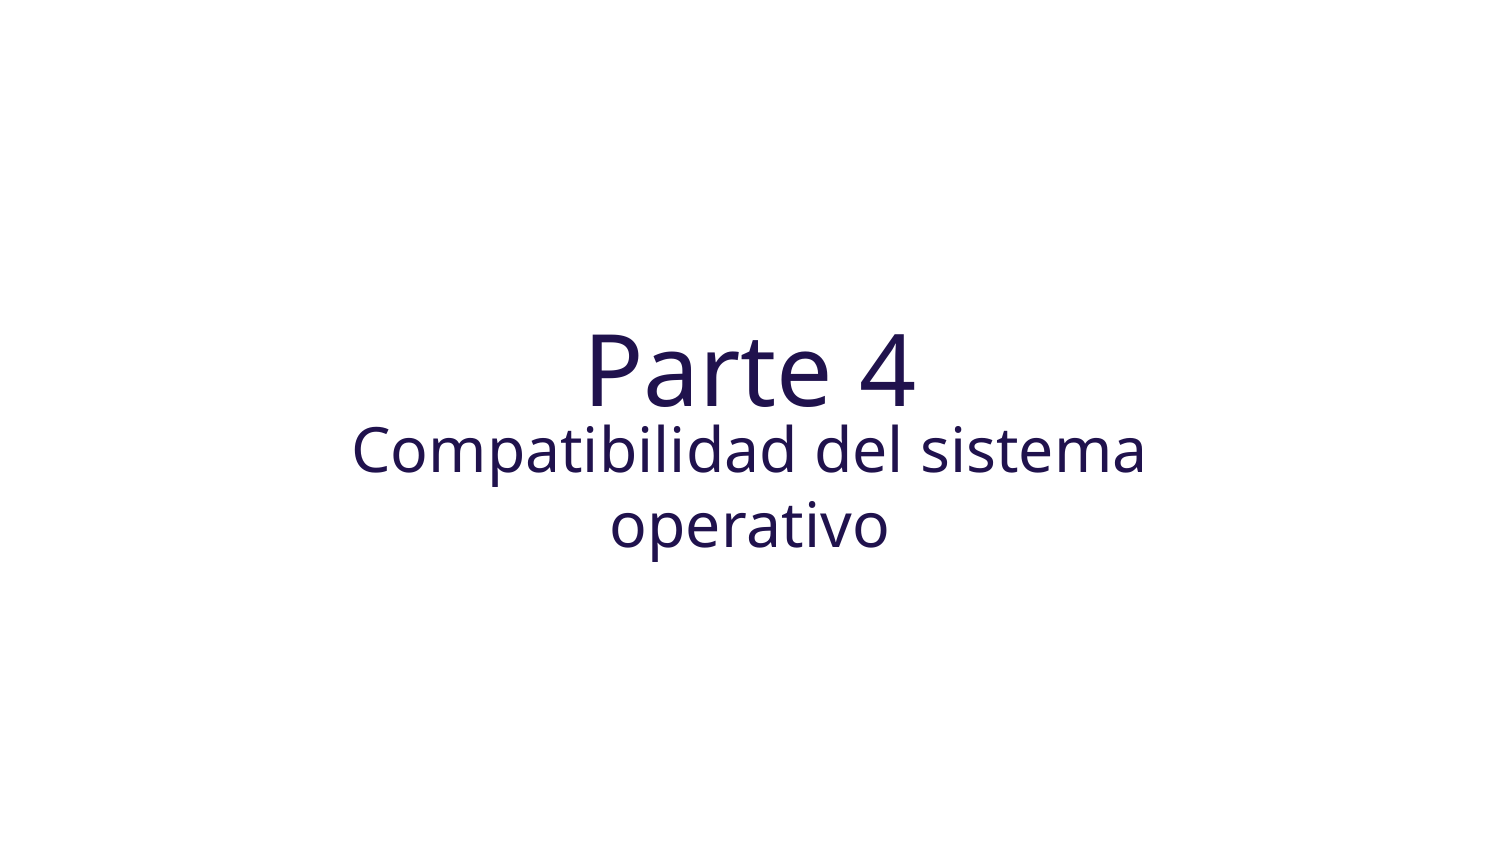

# Parte 4
Compatibilidad del sistema
operativo